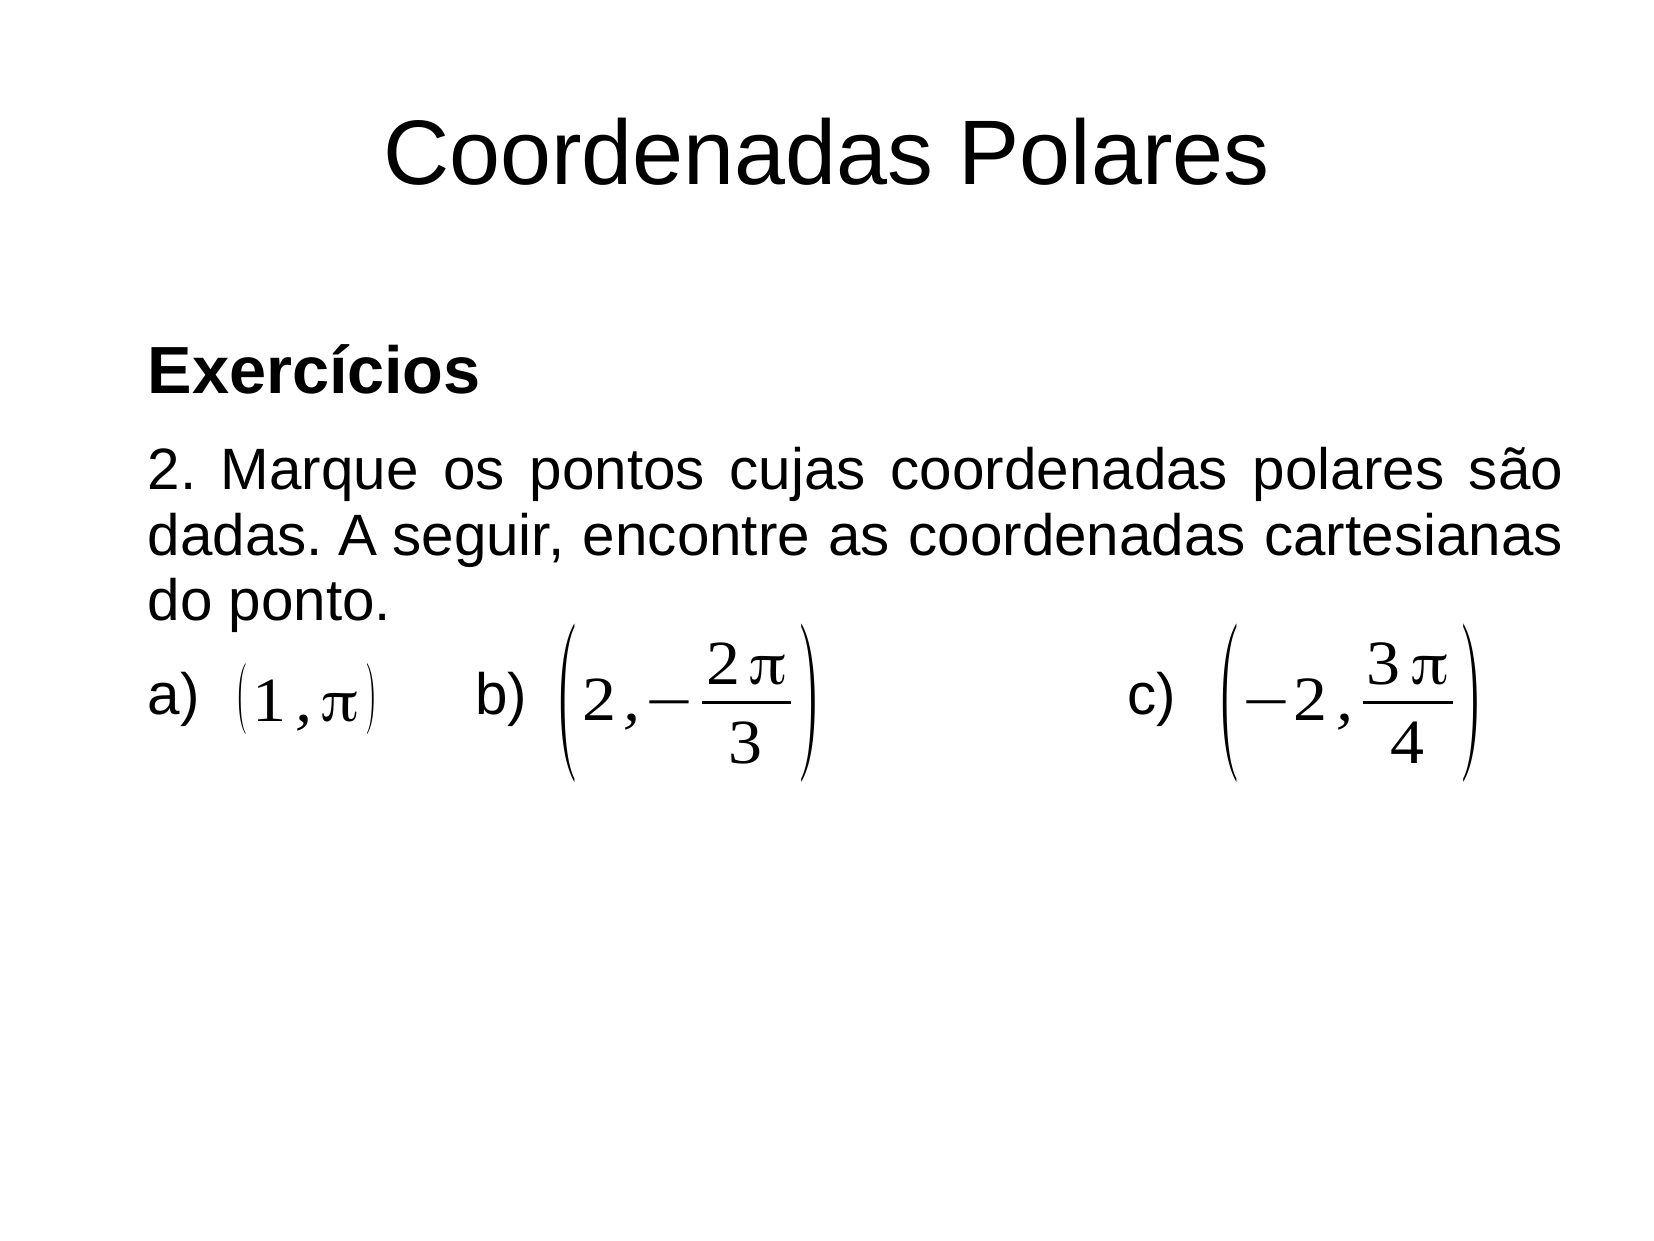

# Coordenadas Polares
Exercícios
2. Marque os pontos cujas coordenadas polares são dadas. A seguir, encontre as coordenadas cartesianas do ponto.
a) b) c)